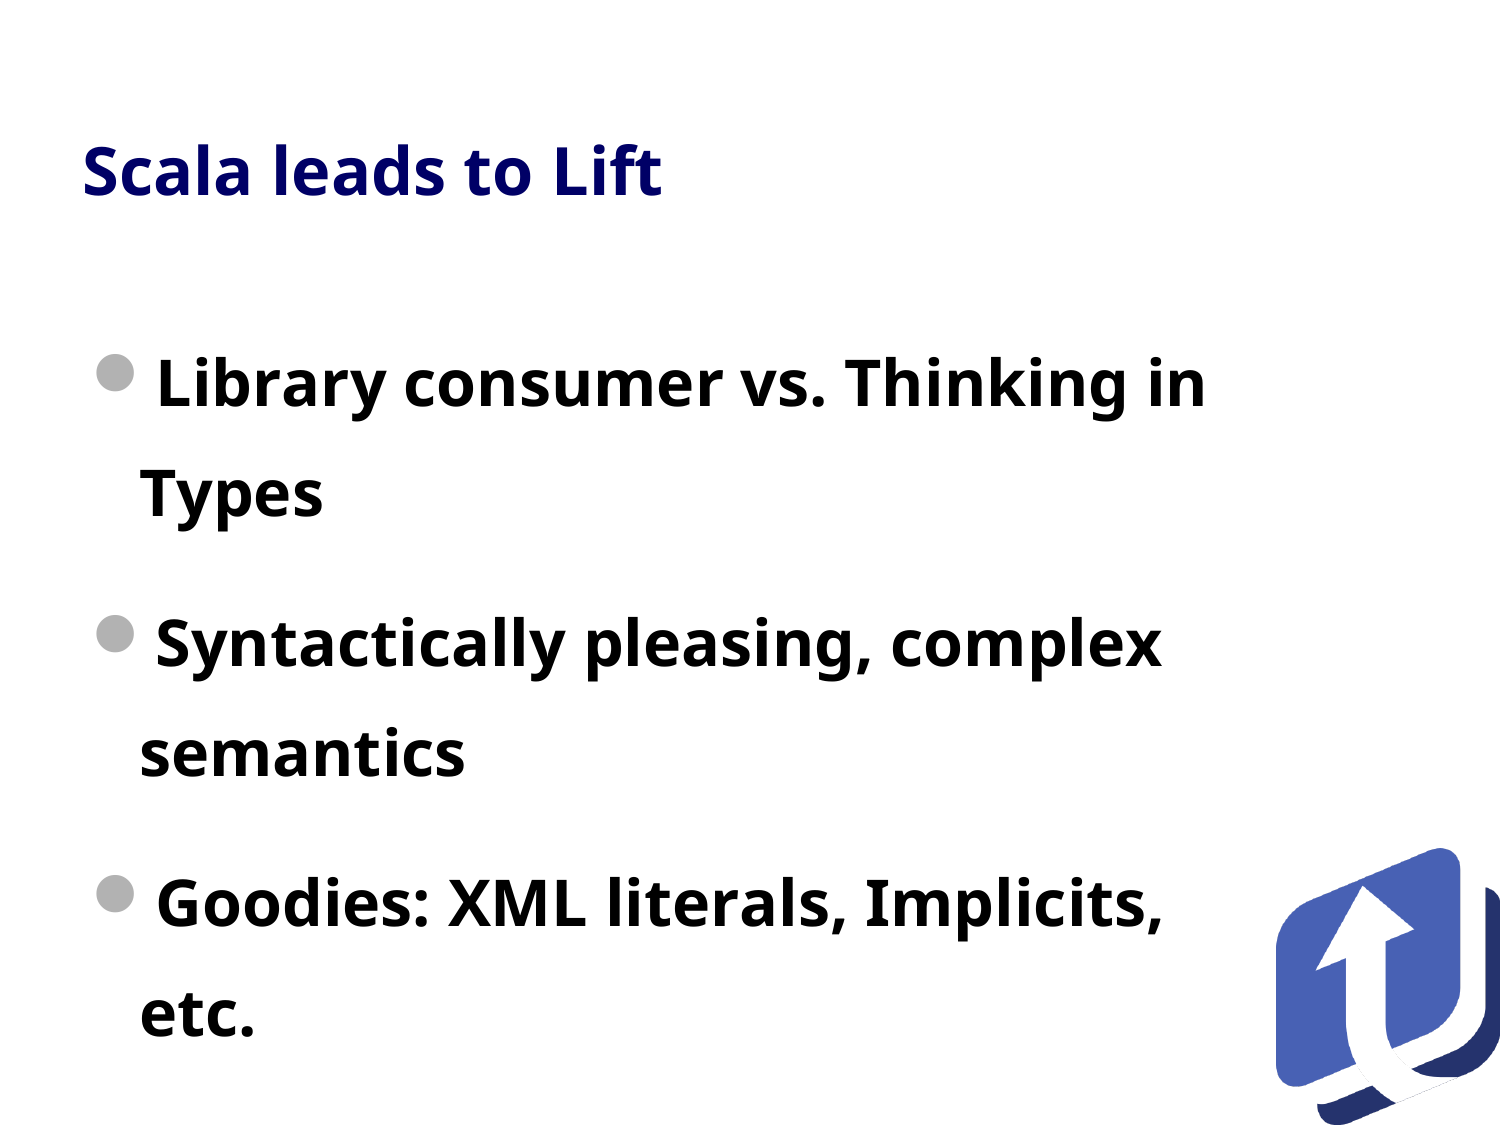

# Scala leads to Lift
Library consumer vs. Thinking in Types
Syntactically pleasing, complex semantics
Goodies: XML literals, Implicits, etc.